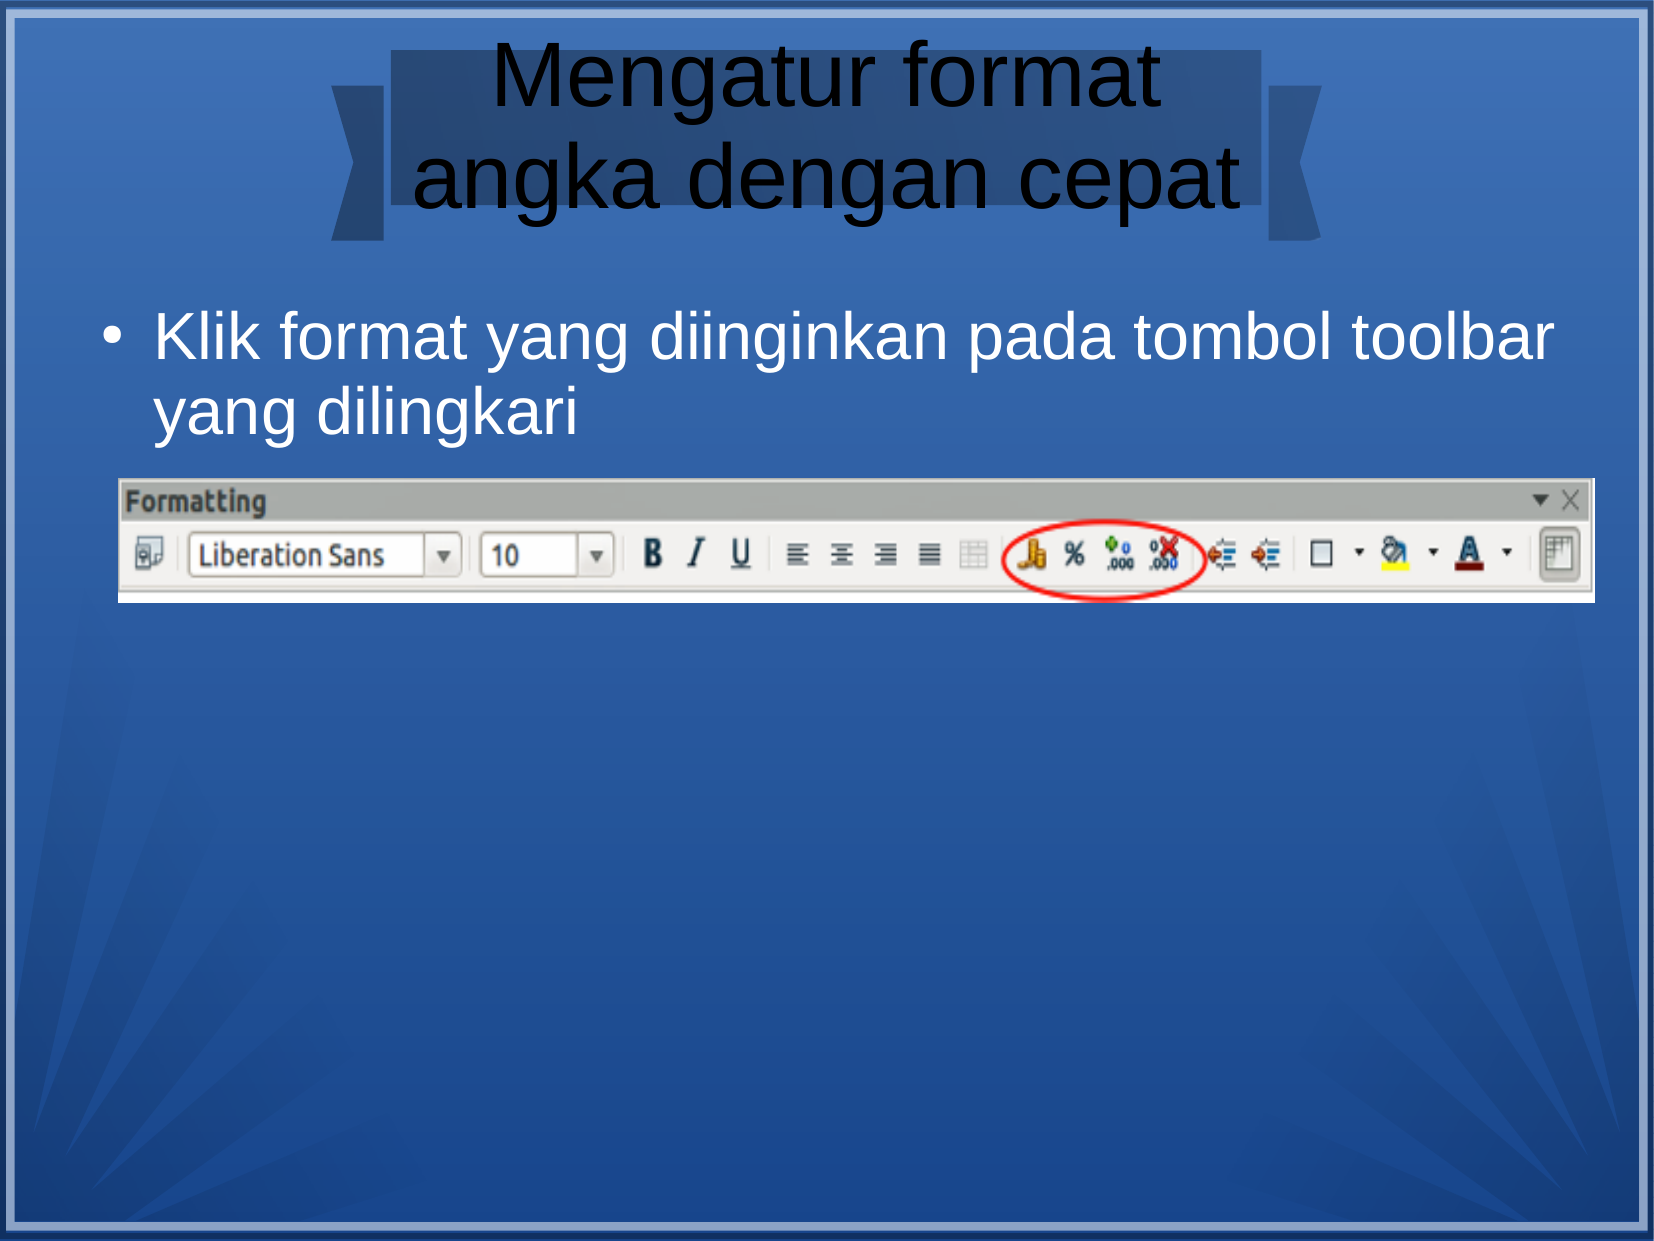

# Mengatur format angka dengan cepat
Klik format yang diinginkan pada tombol toolbar yang dilingkari